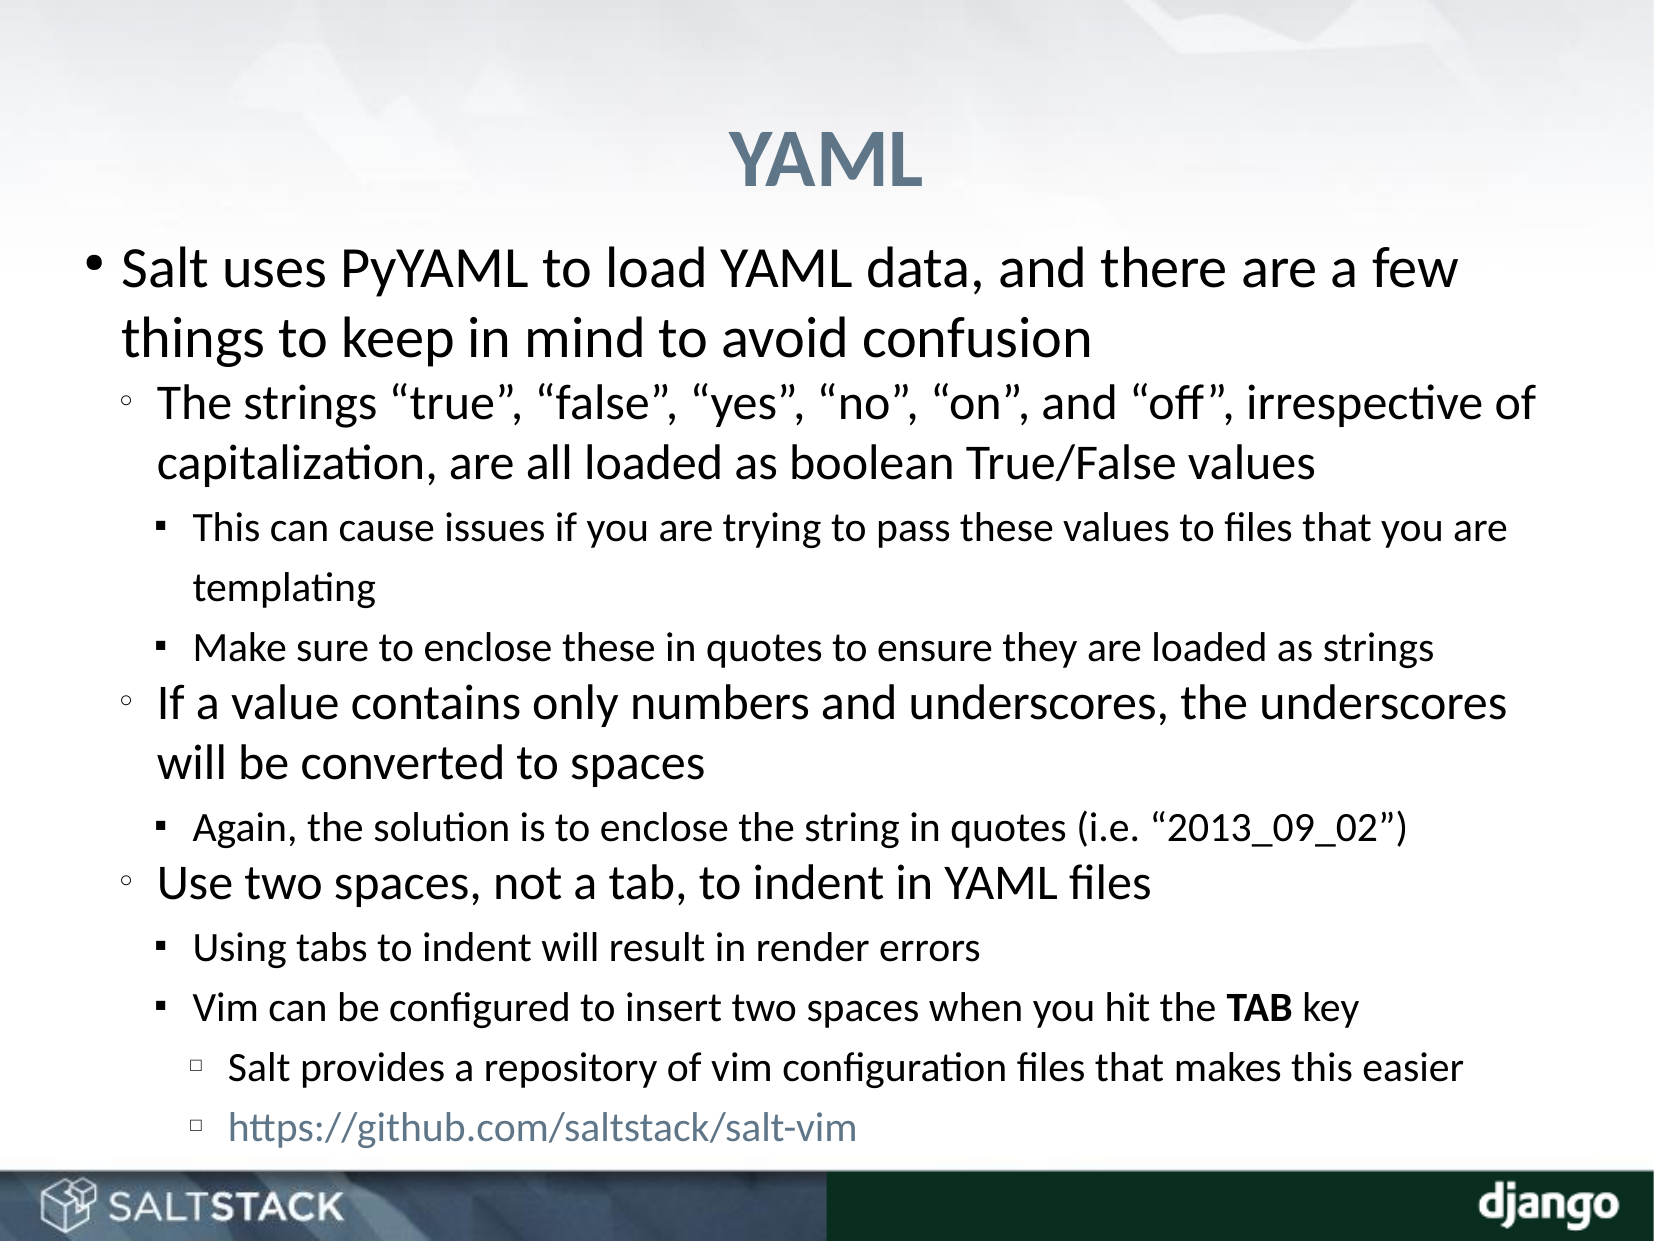

YAML
Salt uses PyYAML to load YAML data, and there are a few things to keep in mind to avoid confusion
The strings “true”, “false”, “yes”, “no”, “on”, and “off”, irrespective of capitalization, are all loaded as boolean True/False values
This can cause issues if you are trying to pass these values to files that you are templating
Make sure to enclose these in quotes to ensure they are loaded as strings
If a value contains only numbers and underscores, the underscores will be converted to spaces
Again, the solution is to enclose the string in quotes (i.e. “2013_09_02”)
Use two spaces, not a tab, to indent in YAML files
Using tabs to indent will result in render errors
Vim can be configured to insert two spaces when you hit the TAB key
Salt provides a repository of vim configuration files that makes this easier
https://github.com/saltstack/salt-vim